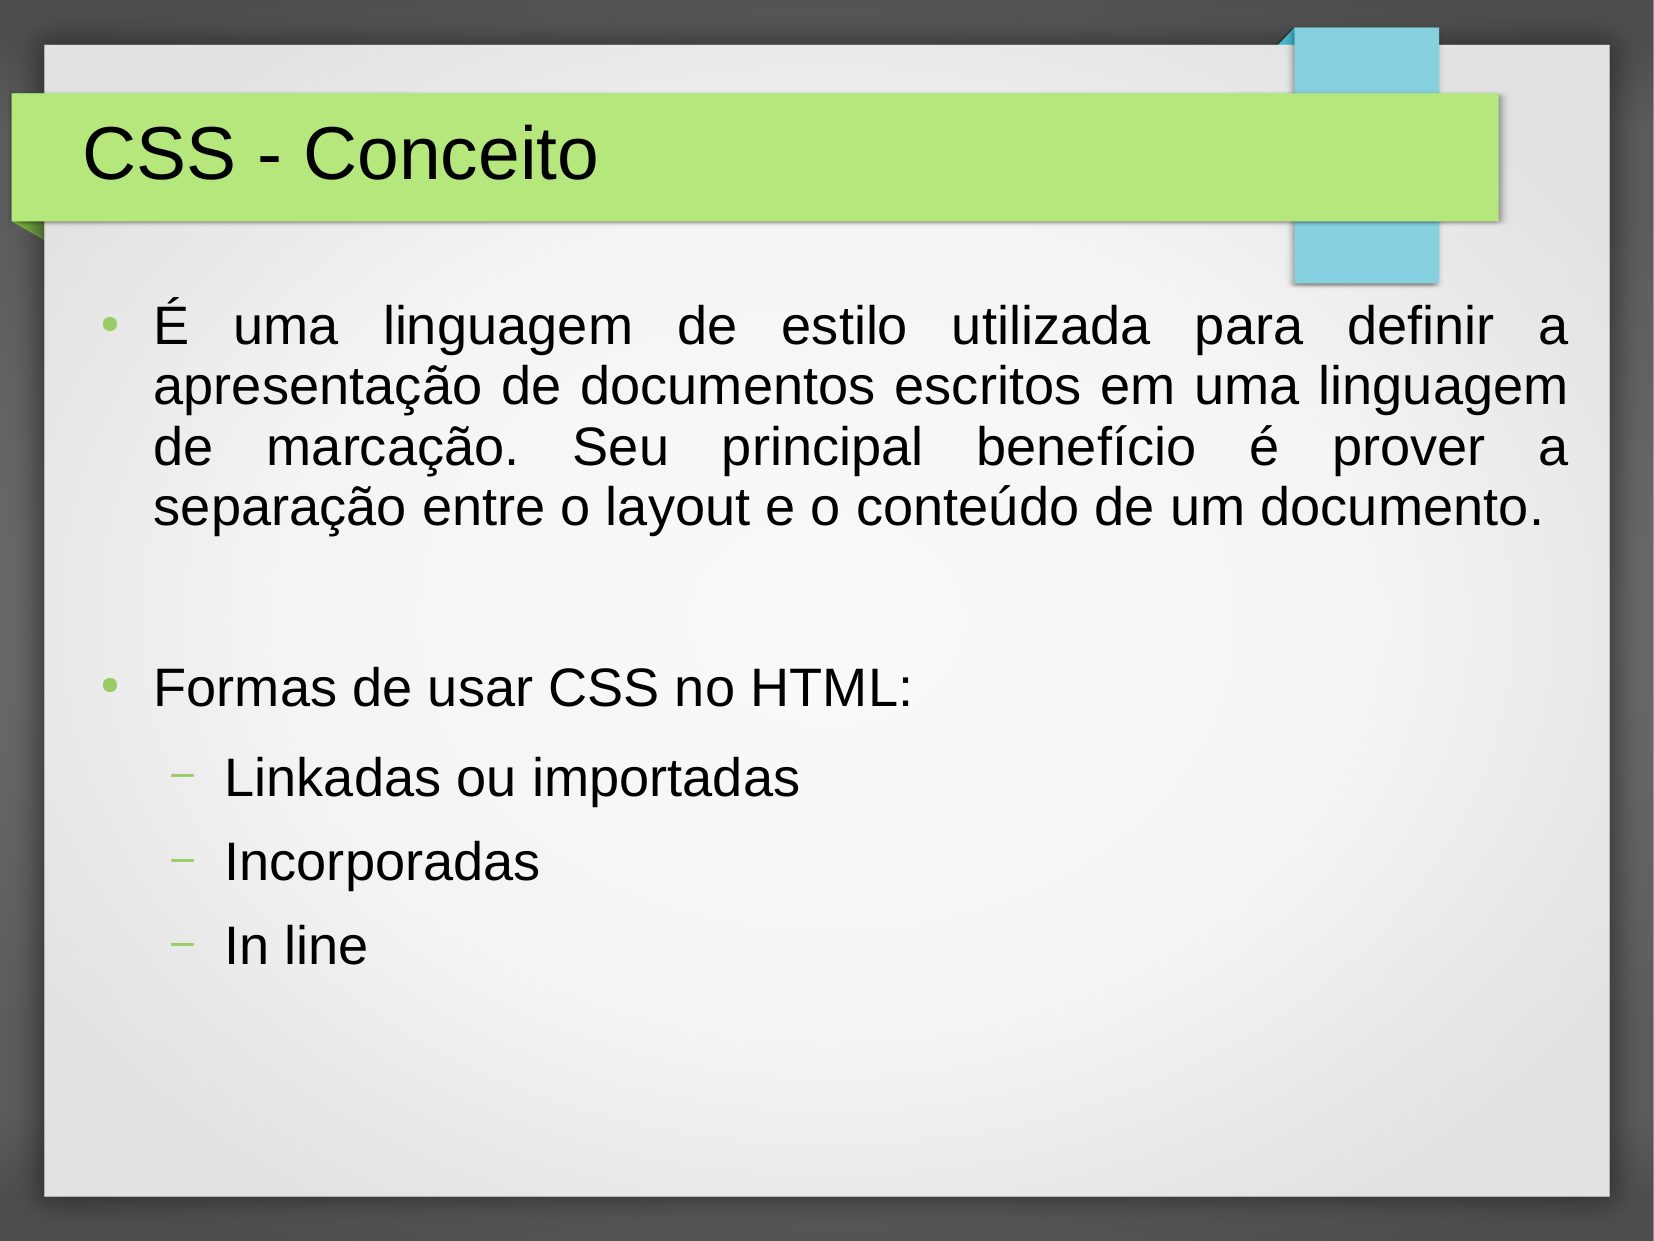

# CSS - Conceito
É uma linguagem de estilo utilizada para definir a apresentação de documentos escritos em uma linguagem de marcação. Seu principal benefício é prover a separação entre o layout e o conteúdo de um documento.
Formas de usar CSS no HTML:
Linkadas ou importadas
Incorporadas
In line